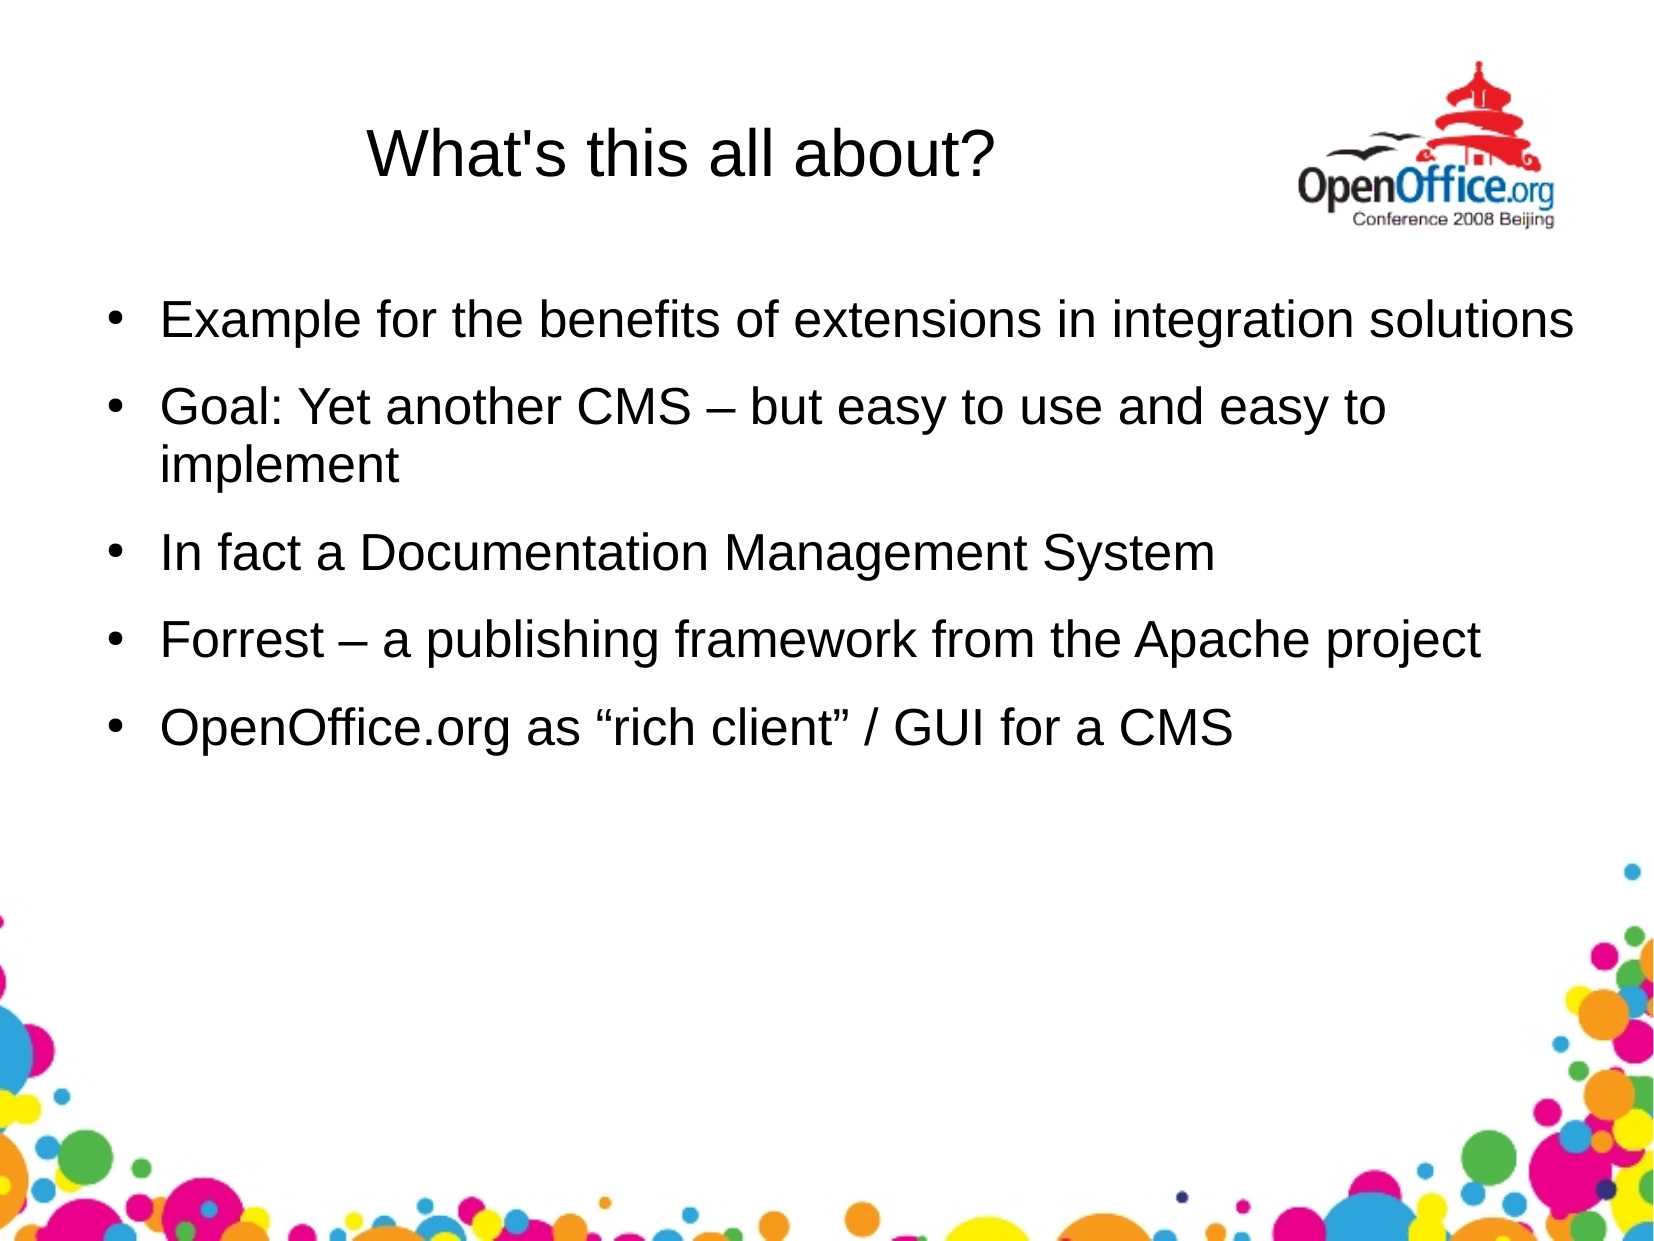

# What's this all about?
Example for the benefits of extensions in integration solutions
Goal: Yet another CMS – but easy to use and easy to implement
In fact a Documentation Management System
Forrest – a publishing framework from the Apache project
OpenOffice.org as “rich client” / GUI for a CMS